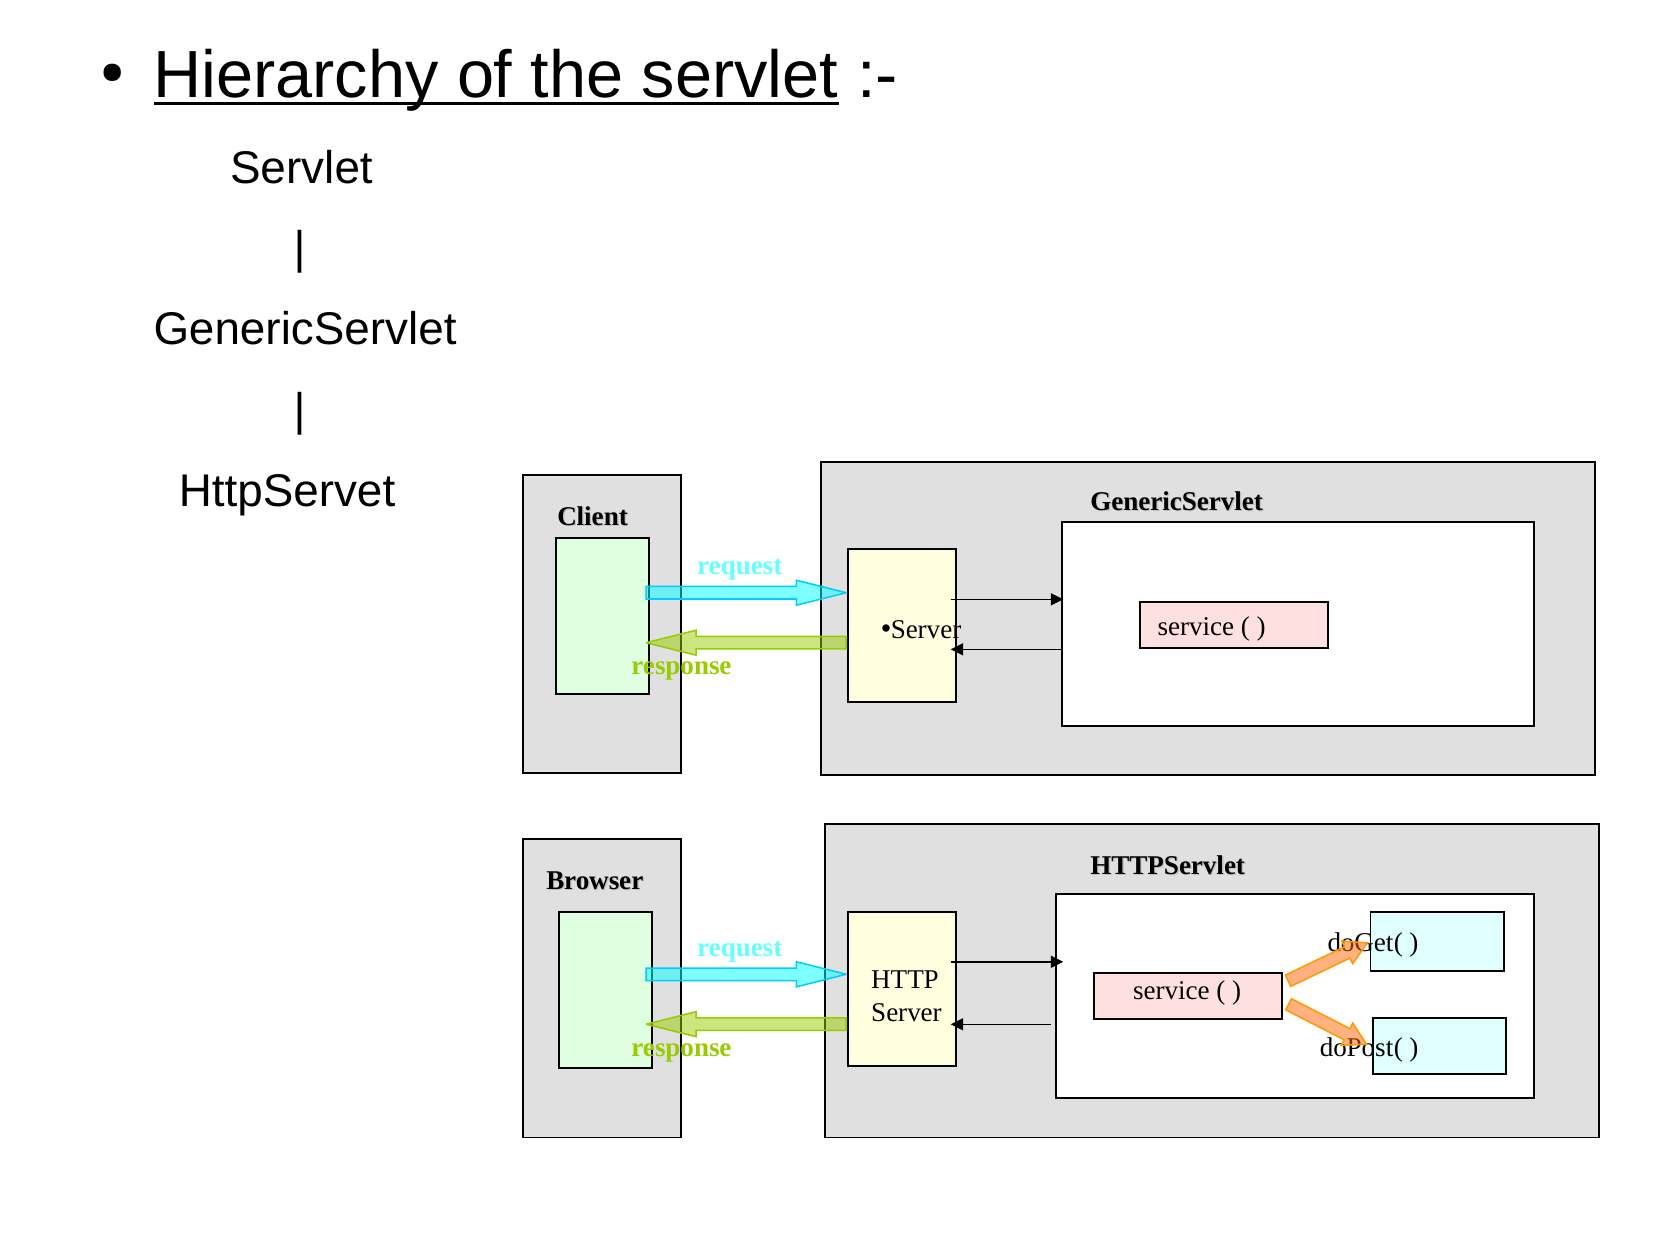

# Hierarchy of the servlet :-
 Servlet
 |
GenericServlet
 |
 HttpServet
GenericServlet
Client
request
 service ( )
Server
response
HTTPServlet
Browser
doGet
 ( )
request
HTTP Server
service ( )
response
doPost
( )